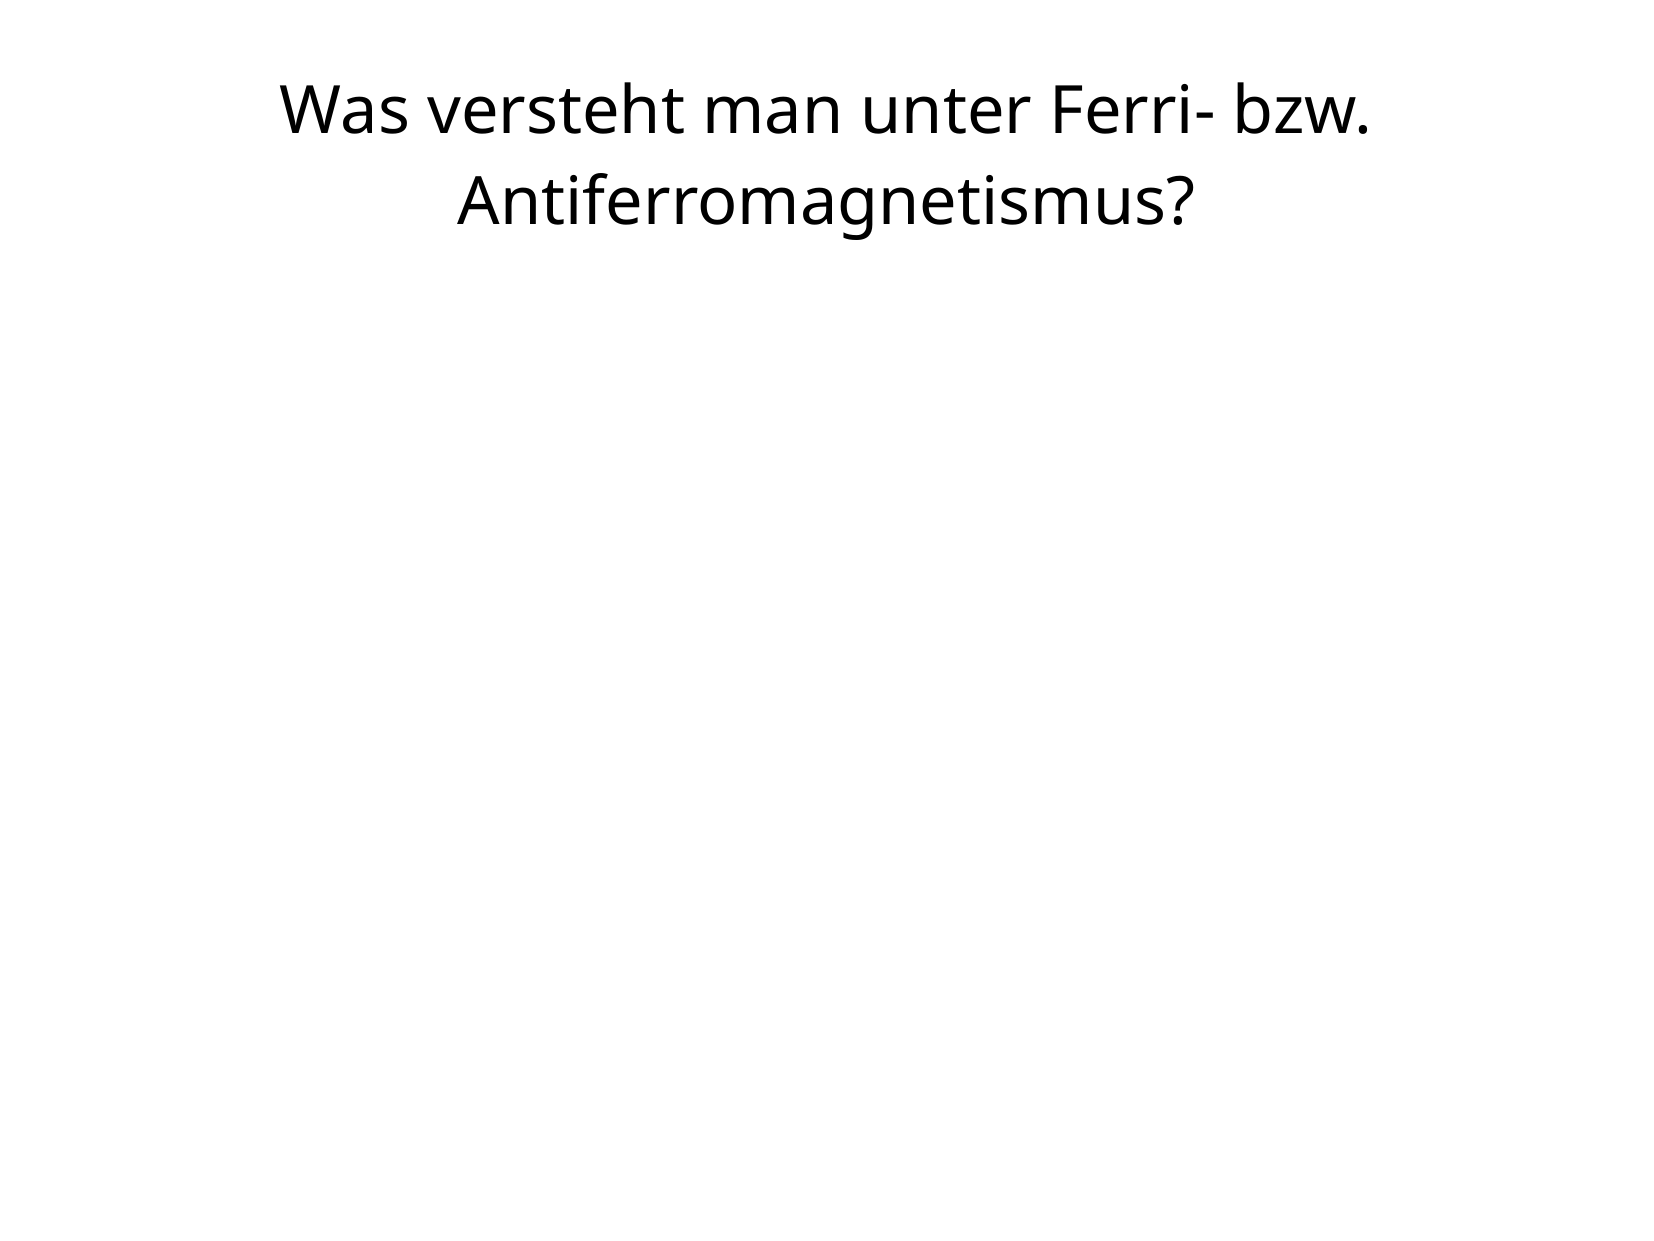

# Was versteht man unter Ferri- bzw. Antiferromagnetismus?